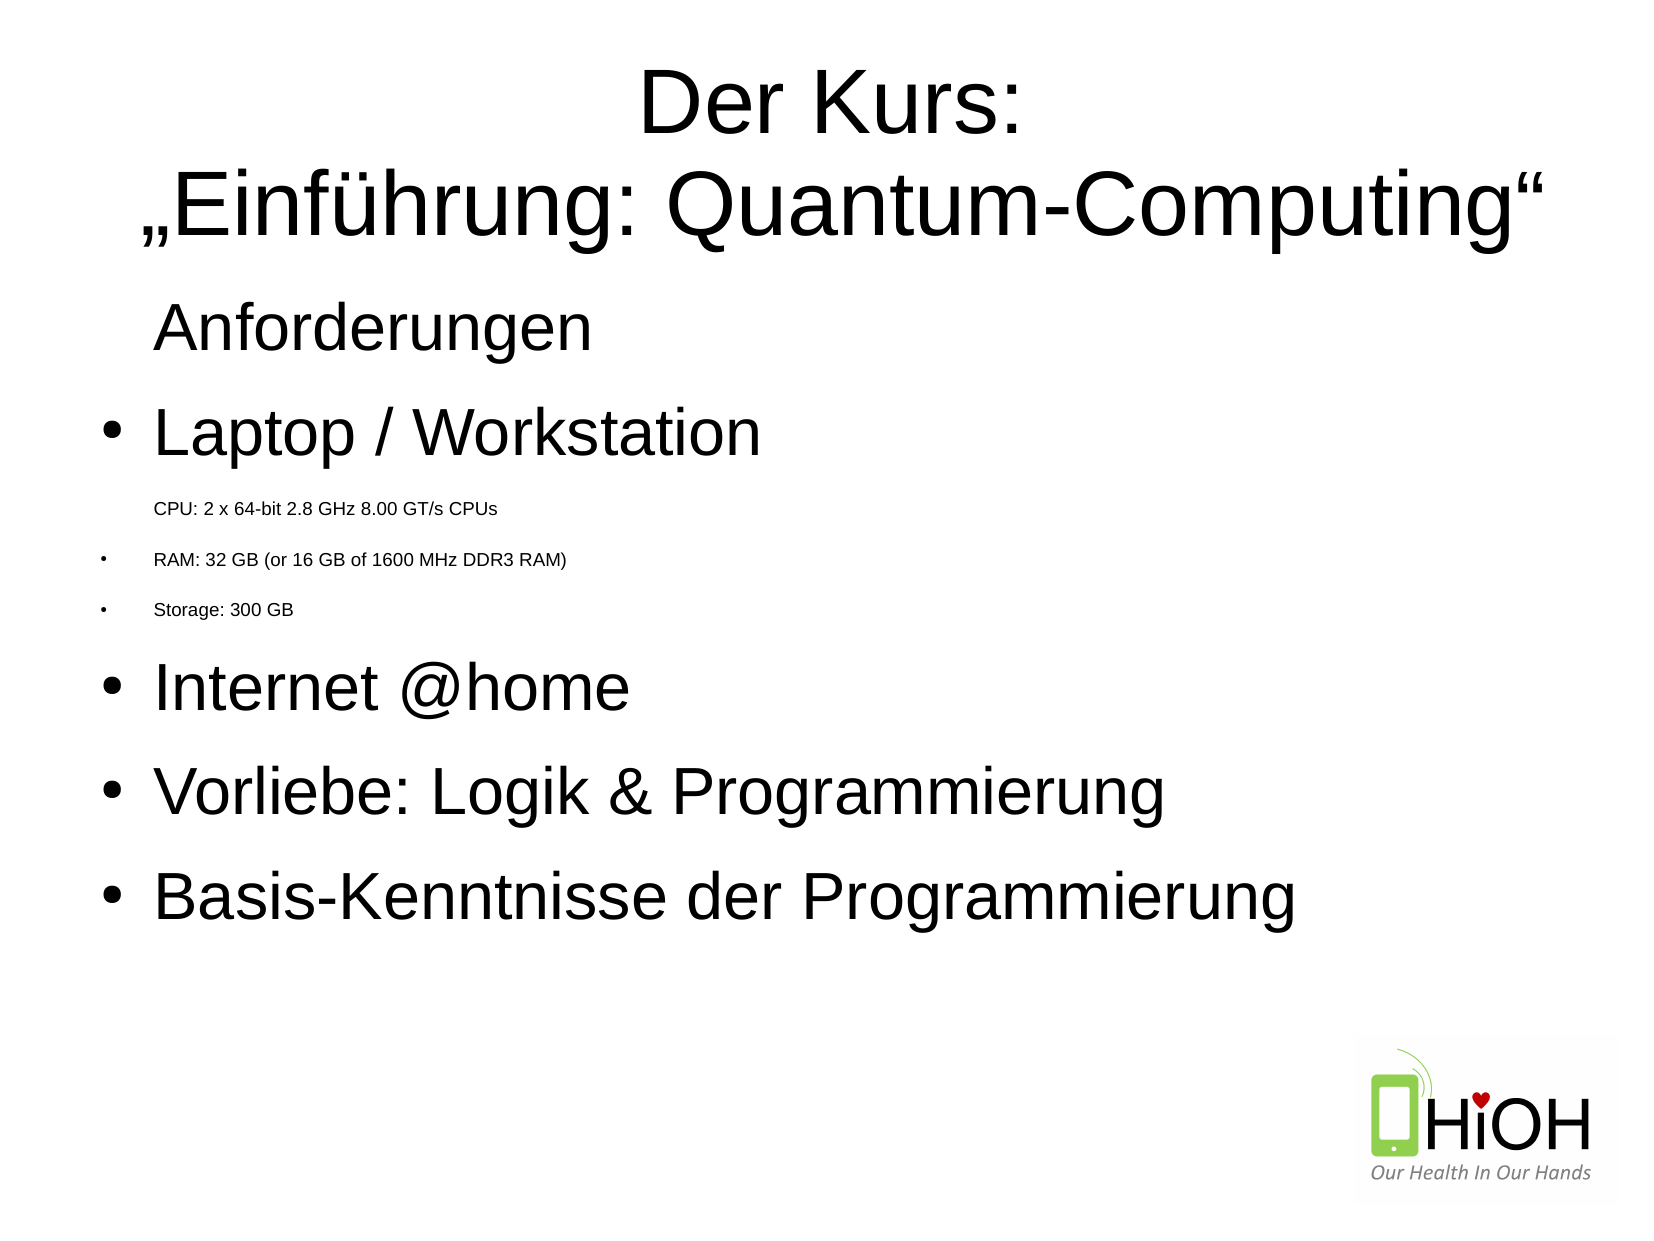

# Der Kurs: „Einführung: Quantum-Computing“
Anforderungen
Laptop / Workstation
CPU: 2 x 64-bit 2.8 GHz 8.00 GT/s CPUs
RAM: 32 GB (or 16 GB of 1600 MHz DDR3 RAM)
Storage: 300 GB
Internet @home
Vorliebe: Logik & Programmierung
Basis-Kenntnisse der Programmierung